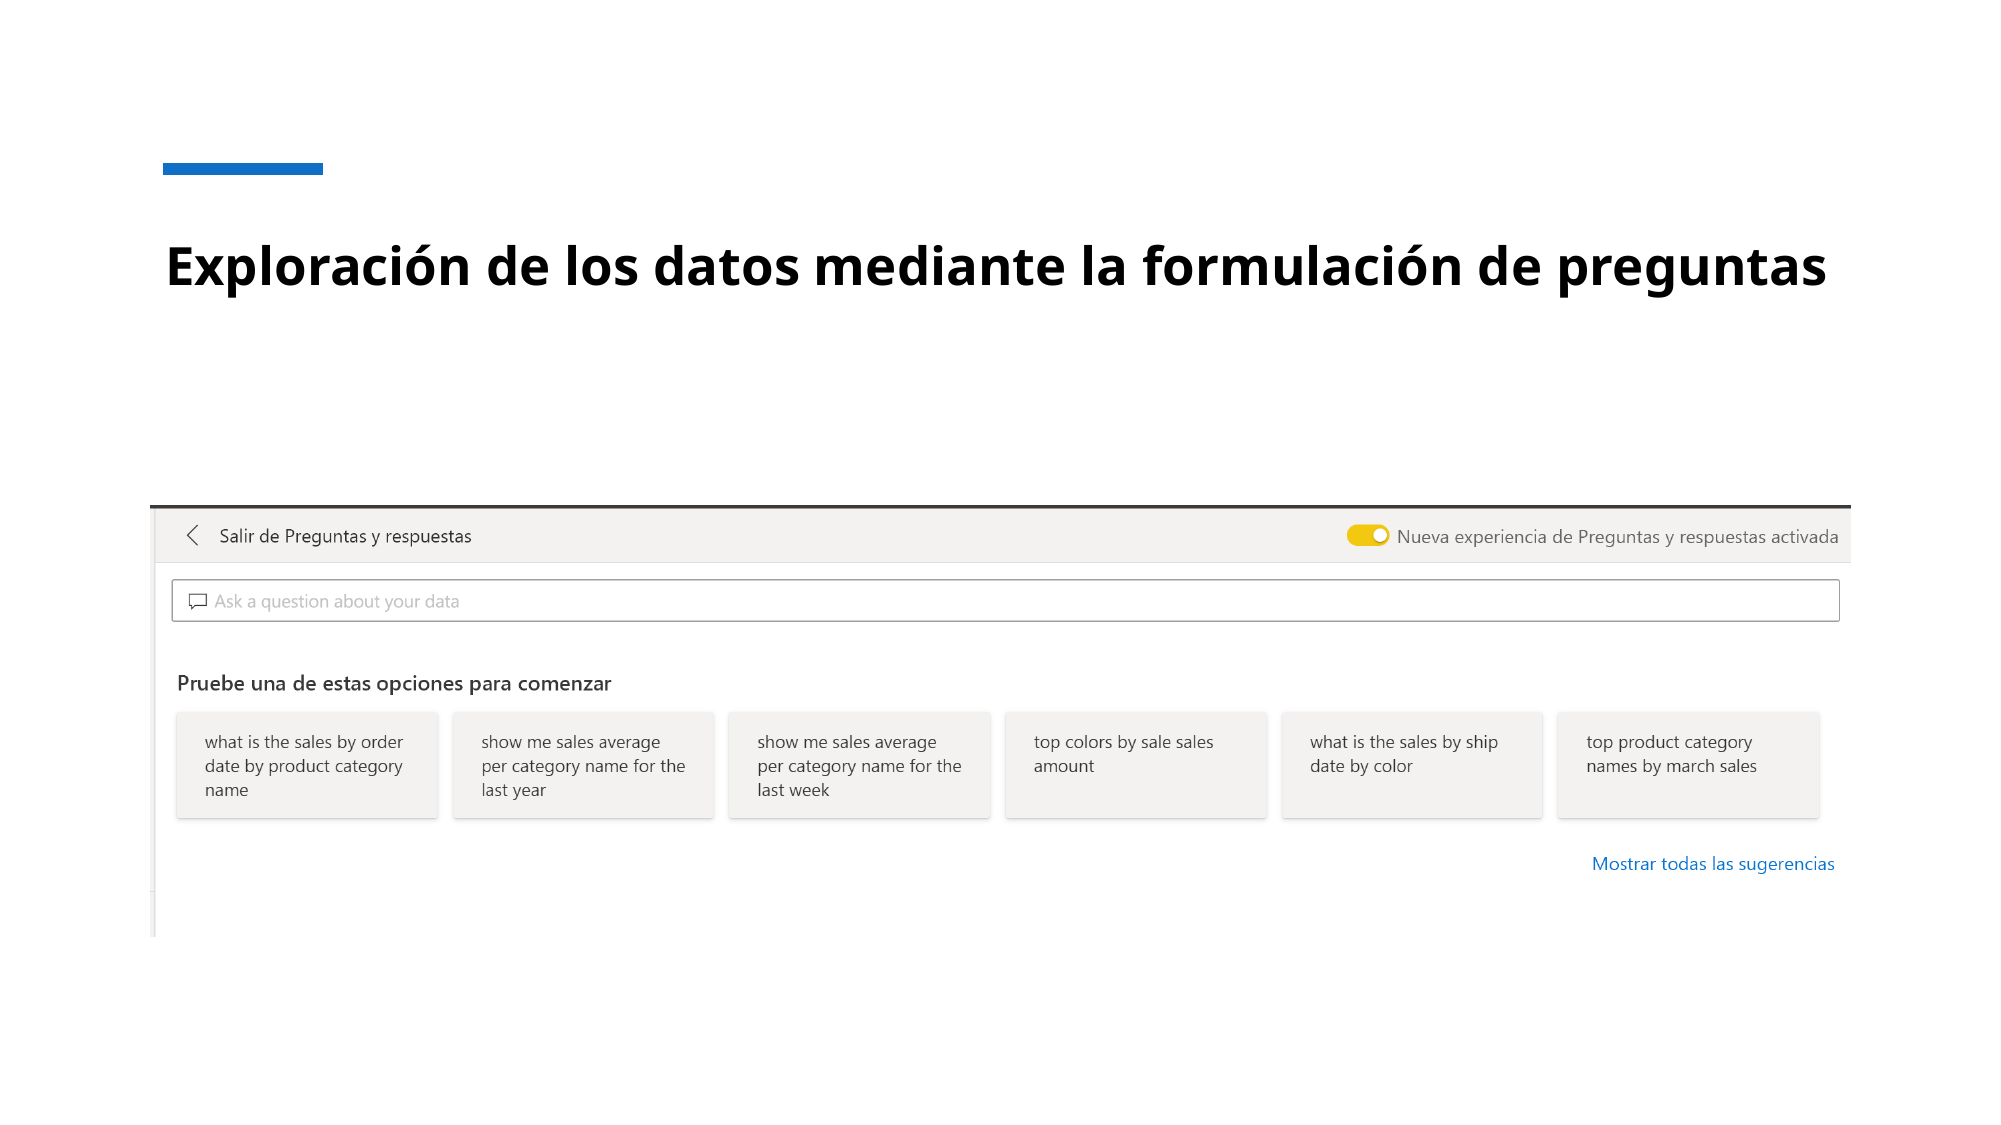

# Exploración de los datos mediante la formulación de preguntas